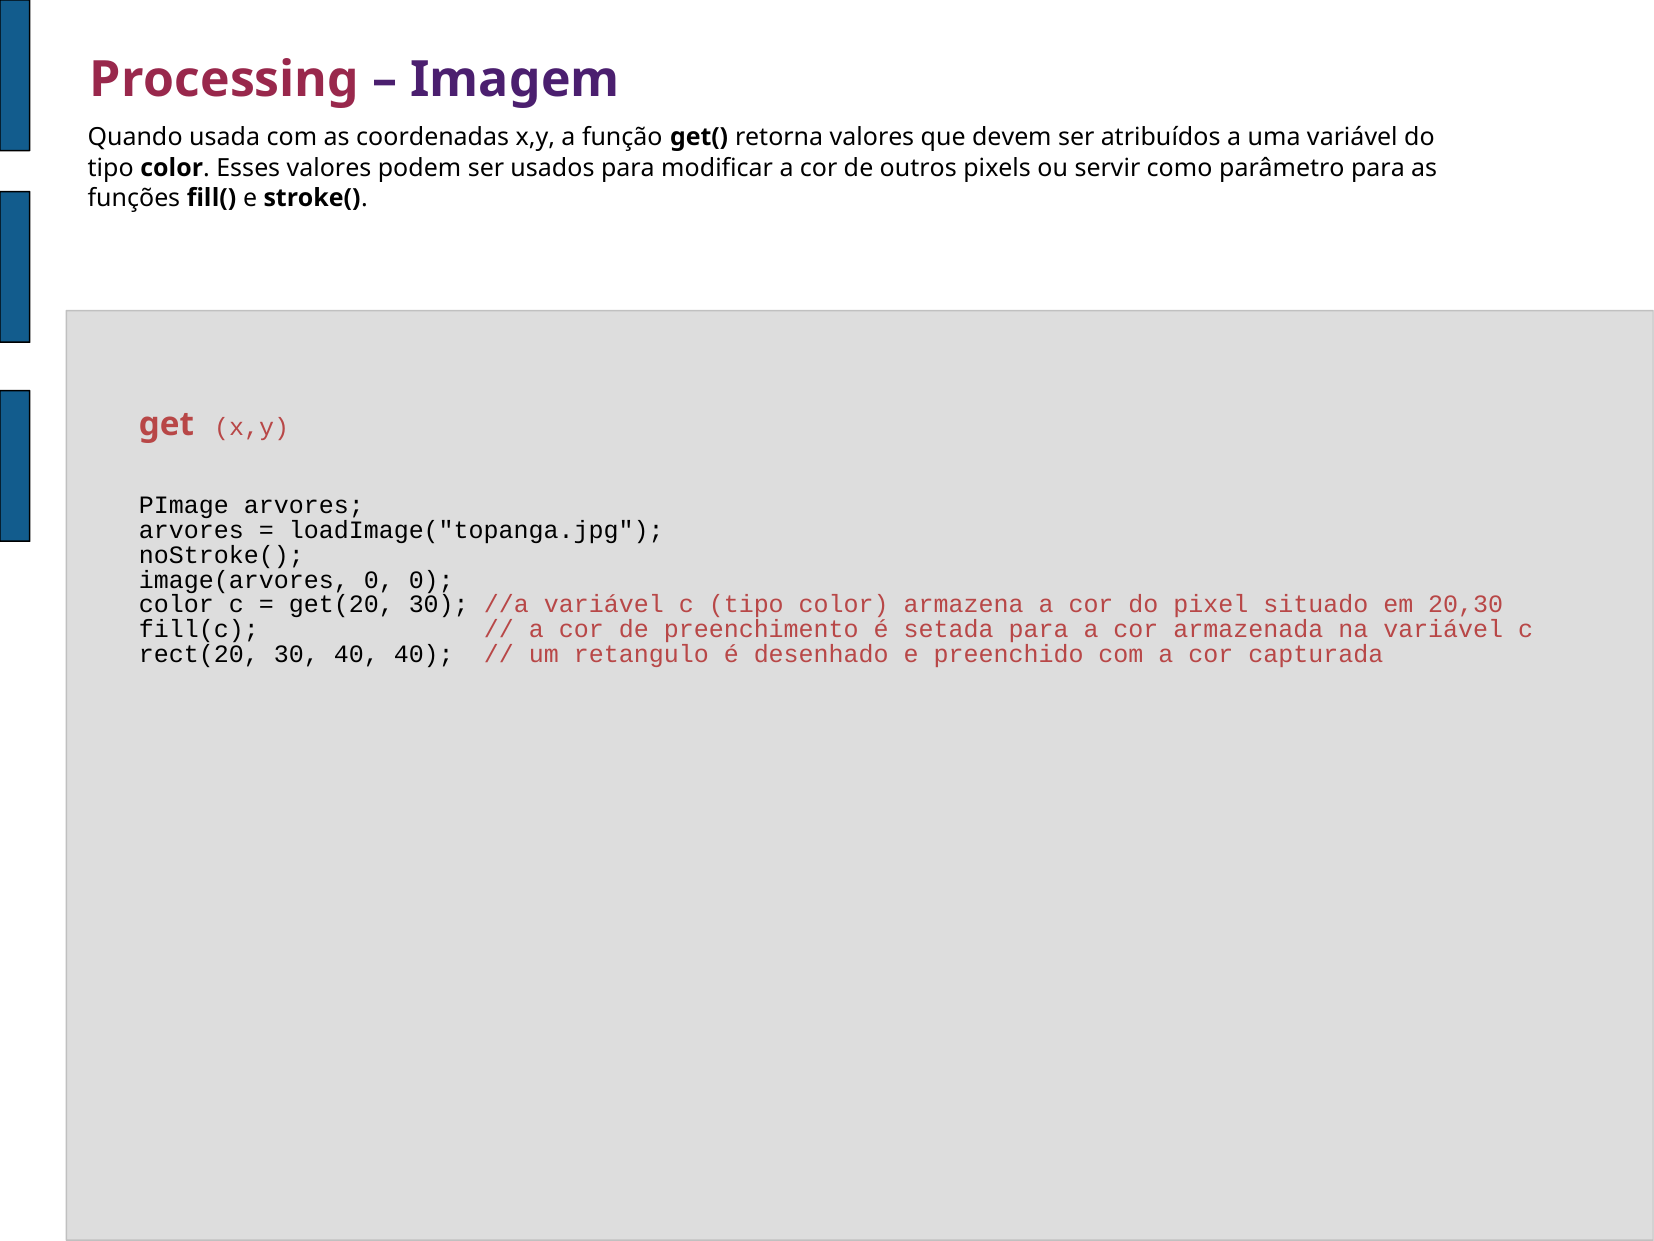

Processing – Imagem
Quando usada com as coordenadas x,y, a função get() retorna valores que devem ser atribuídos a uma variável do
tipo color. Esses valores podem ser usados para modificar a cor de outros pixels ou servir como parâmetro para as
funções fill() e stroke().
get (x,y)
PImage arvores;
arvores = loadImage("topanga.jpg");
noStroke();
image(arvores, 0, 0);
color c = get(20, 30); //a variável c (tipo color) armazena a cor do pixel situado em 20,30
fill(c); // a cor de preenchimento é setada para a cor armazenada na variável c
rect(20, 30, 40, 40); // um retangulo é desenhado e preenchido com a cor capturada